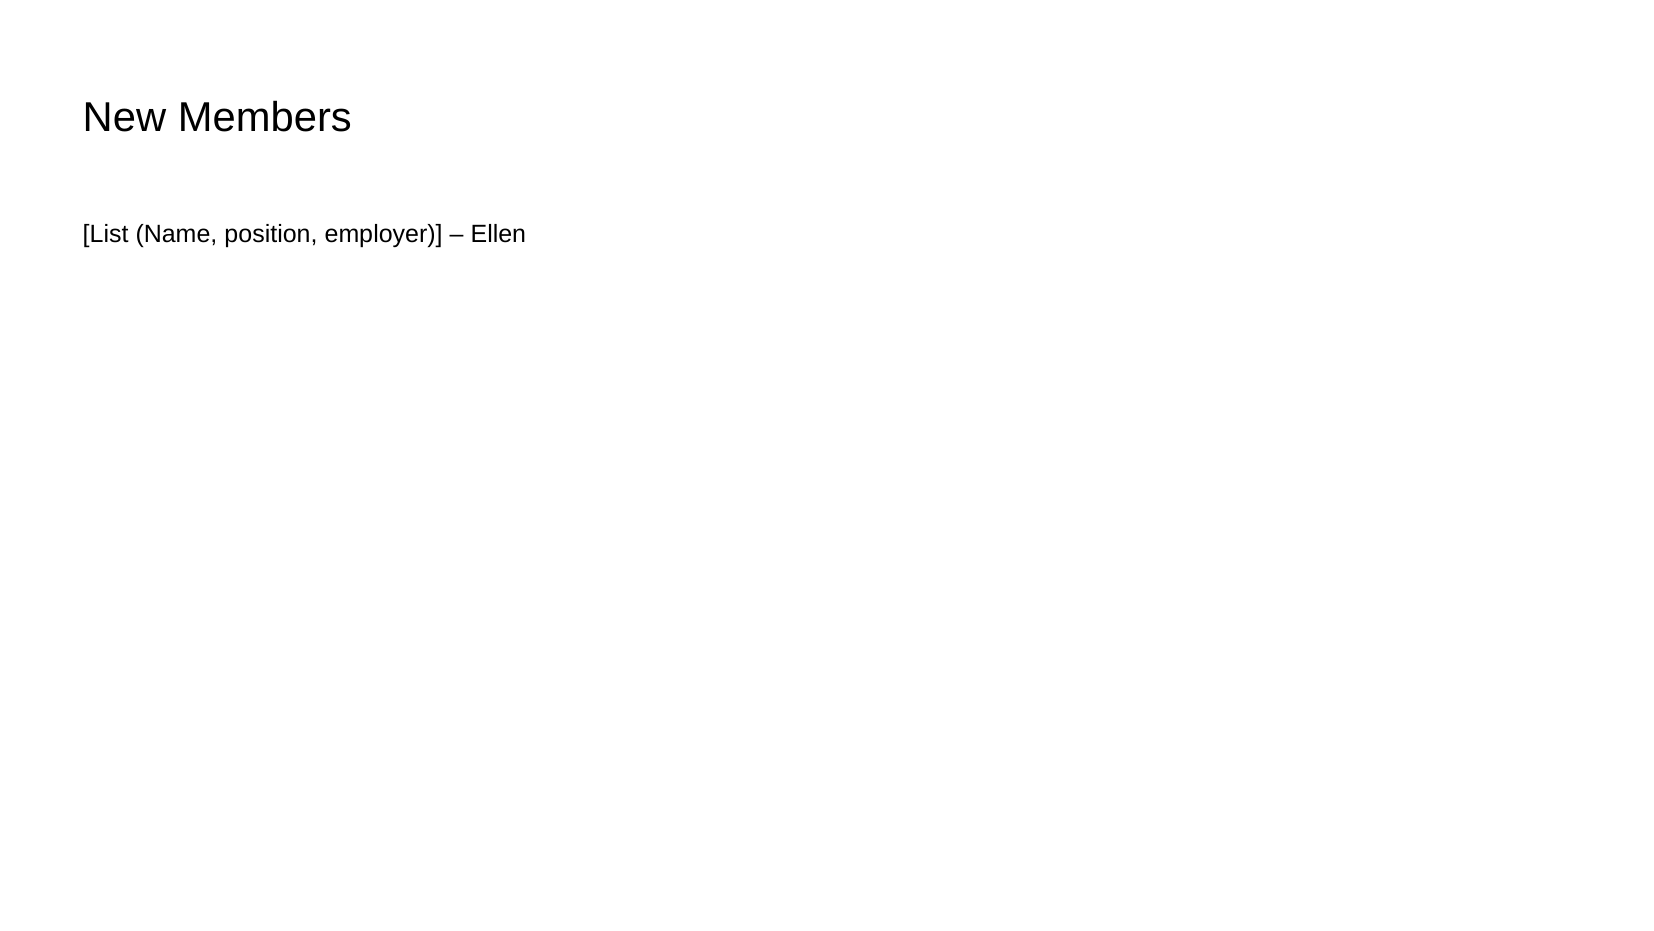

# New Members
[List (Name, position, employer)] – Ellen